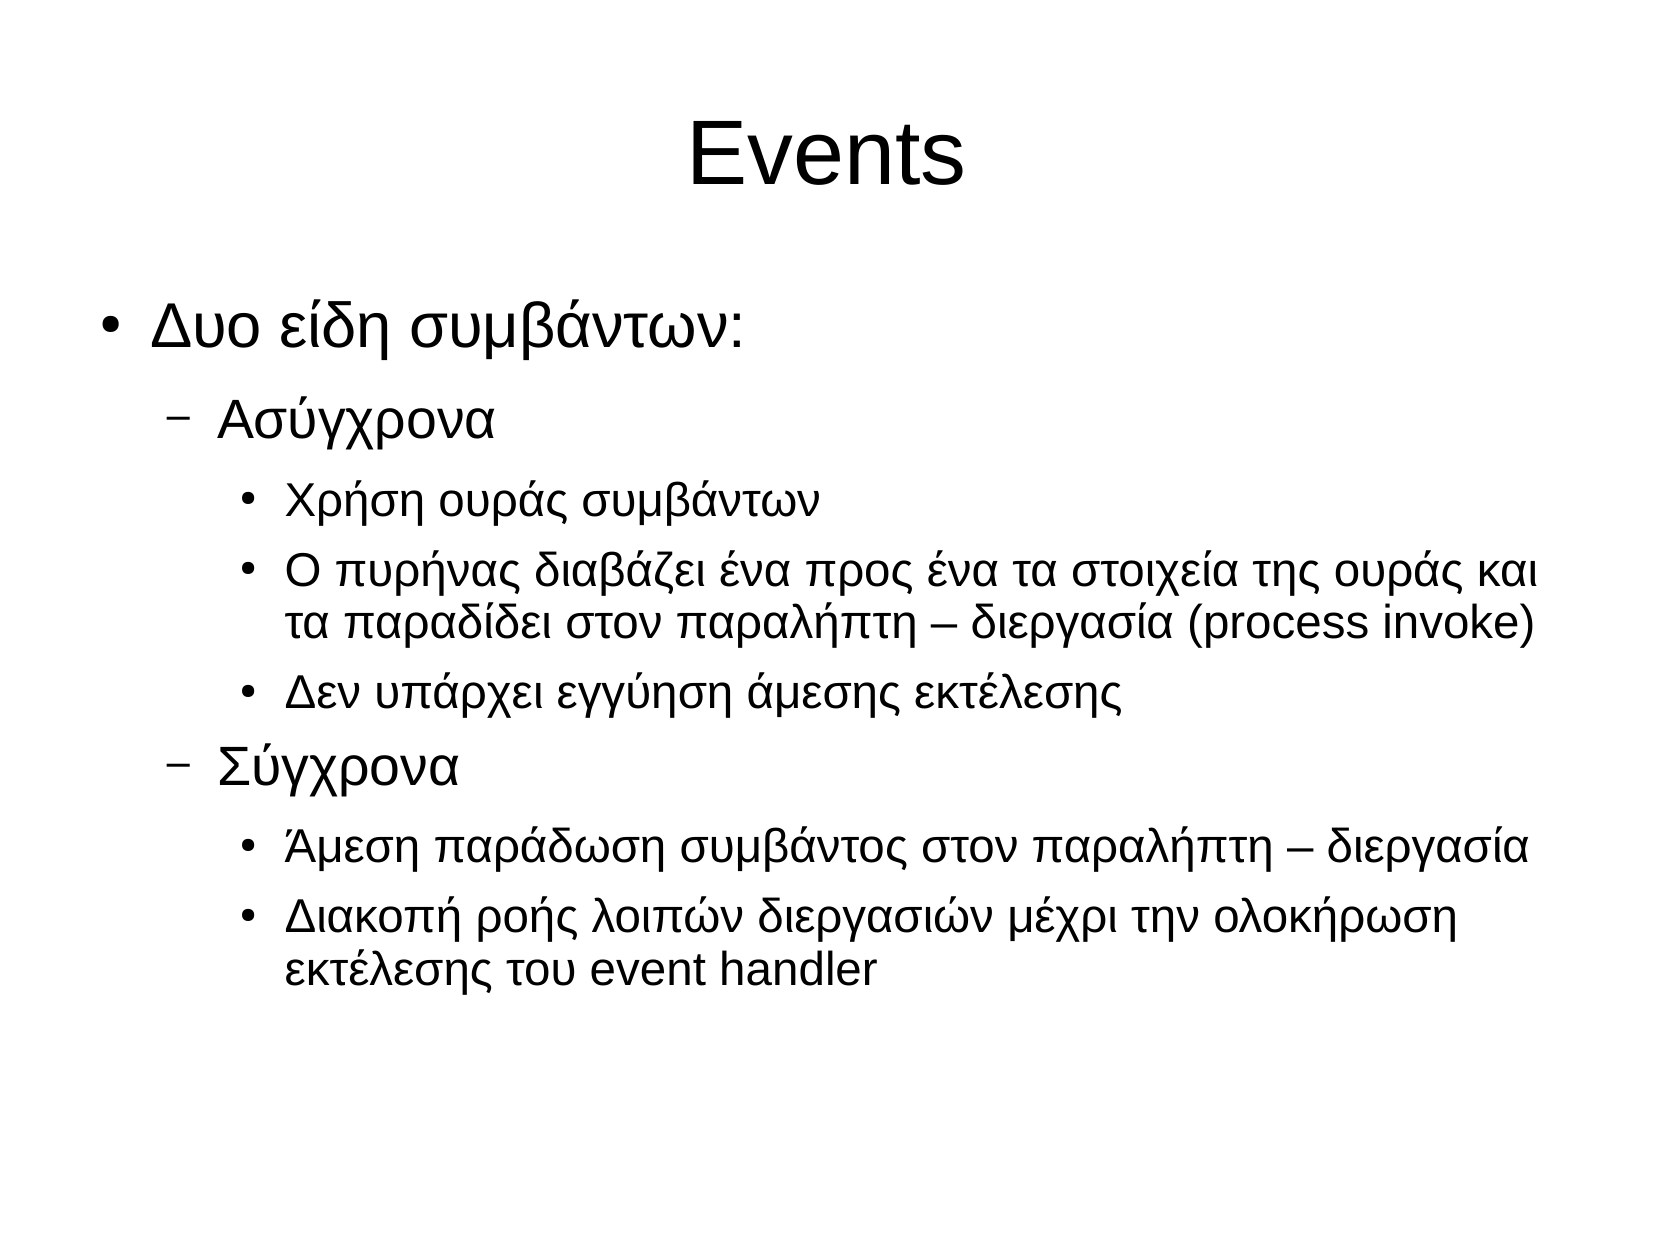

# Events
Δυο είδη συμβάντων:
Ασύγχρονα
Χρήση ουράς συμβάντων
Ο πυρήνας διαβάζει ένα προς ένα τα στοιχεία της ουράς και τα παραδίδει στον παραλήπτη – διεργασία (process invoke)
Δεν υπάρχει εγγύηση άμεσης εκτέλεσης
Σύγχρονα
Άμεση παράδωση συμβάντος στον παραλήπτη – διεργασία
Διακοπή ροής λοιπών διεργασιών μέχρι την ολοκήρωση εκτέλεσης του event handler